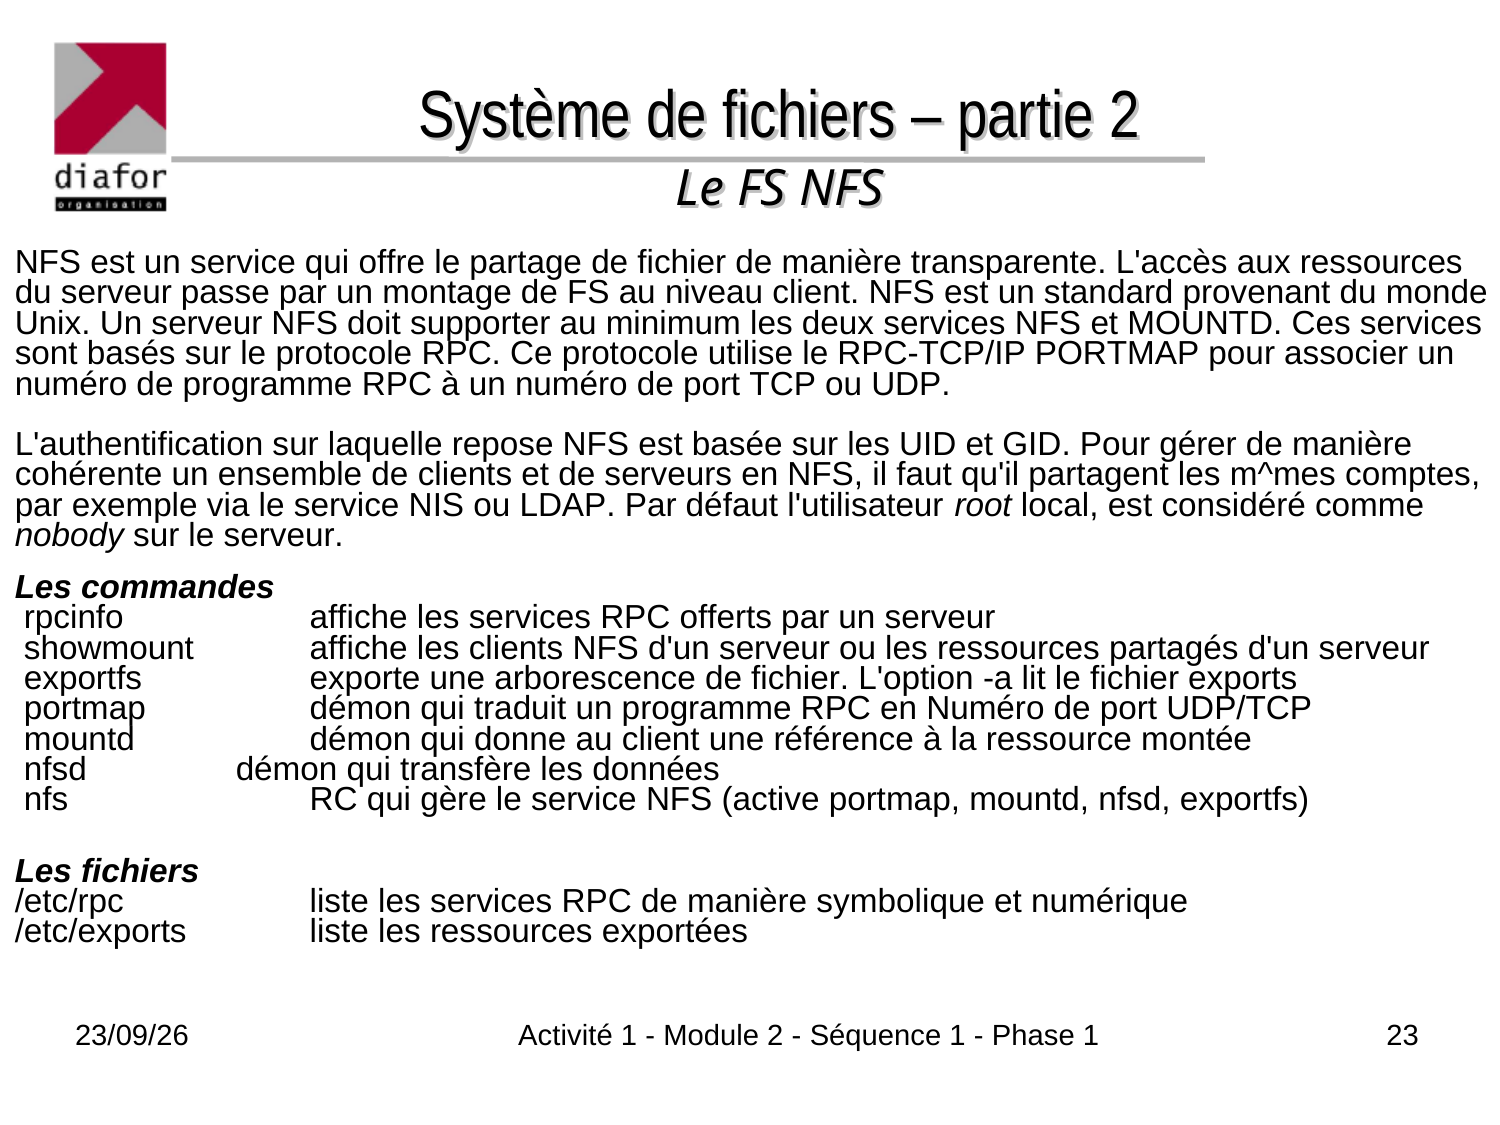

# Système de fichiers – partie 2 Le FS NFS
NFS est un service qui offre le partage de fichier de manière transparente. L'accès aux ressources
du serveur passe par un montage de FS au niveau client. NFS est un standard provenant du monde
Unix. Un serveur NFS doit supporter au minimum les deux services NFS et MOUNTD. Ces services
sont basés sur le protocole RPC. Ce protocole utilise le RPC-TCP/IP PORTMAP pour associer un
numéro de programme RPC à un numéro de port TCP ou UDP.
L'authentification sur laquelle repose NFS est basée sur les UID et GID. Pour gérer de manière
cohérente un ensemble de clients et de serveurs en NFS, il faut qu'il partagent les m^mes comptes,
par exemple via le service NIS ou LDAP. Par défaut l'utilisateur root local, est considéré comme
nobody sur le serveur.
Les commandes
 rpcinfo 			affiche les services RPC offerts par un serveur
 showmount		affiche les clients NFS d'un serveur ou les ressources partagés d'un serveur
 exportfs			exporte une arborescence de fichier. L'option -a lit le fichier exports
 portmap			démon qui traduit un programme RPC en Numéro de port UDP/TCP
 mountd			démon qui donne au client une référence à la ressource montée
 nfsd			démon qui transfère les données
 nfs				RC qui gère le service NFS (active portmap, mountd, nfsd, exportfs)
Les fichiers
/etc/rpc			liste les services RPC de manière symbolique et numérique
/etc/exports		liste les ressources exportées
Activité 1 - Module 2 - Séquence 1 - Phase 1
23